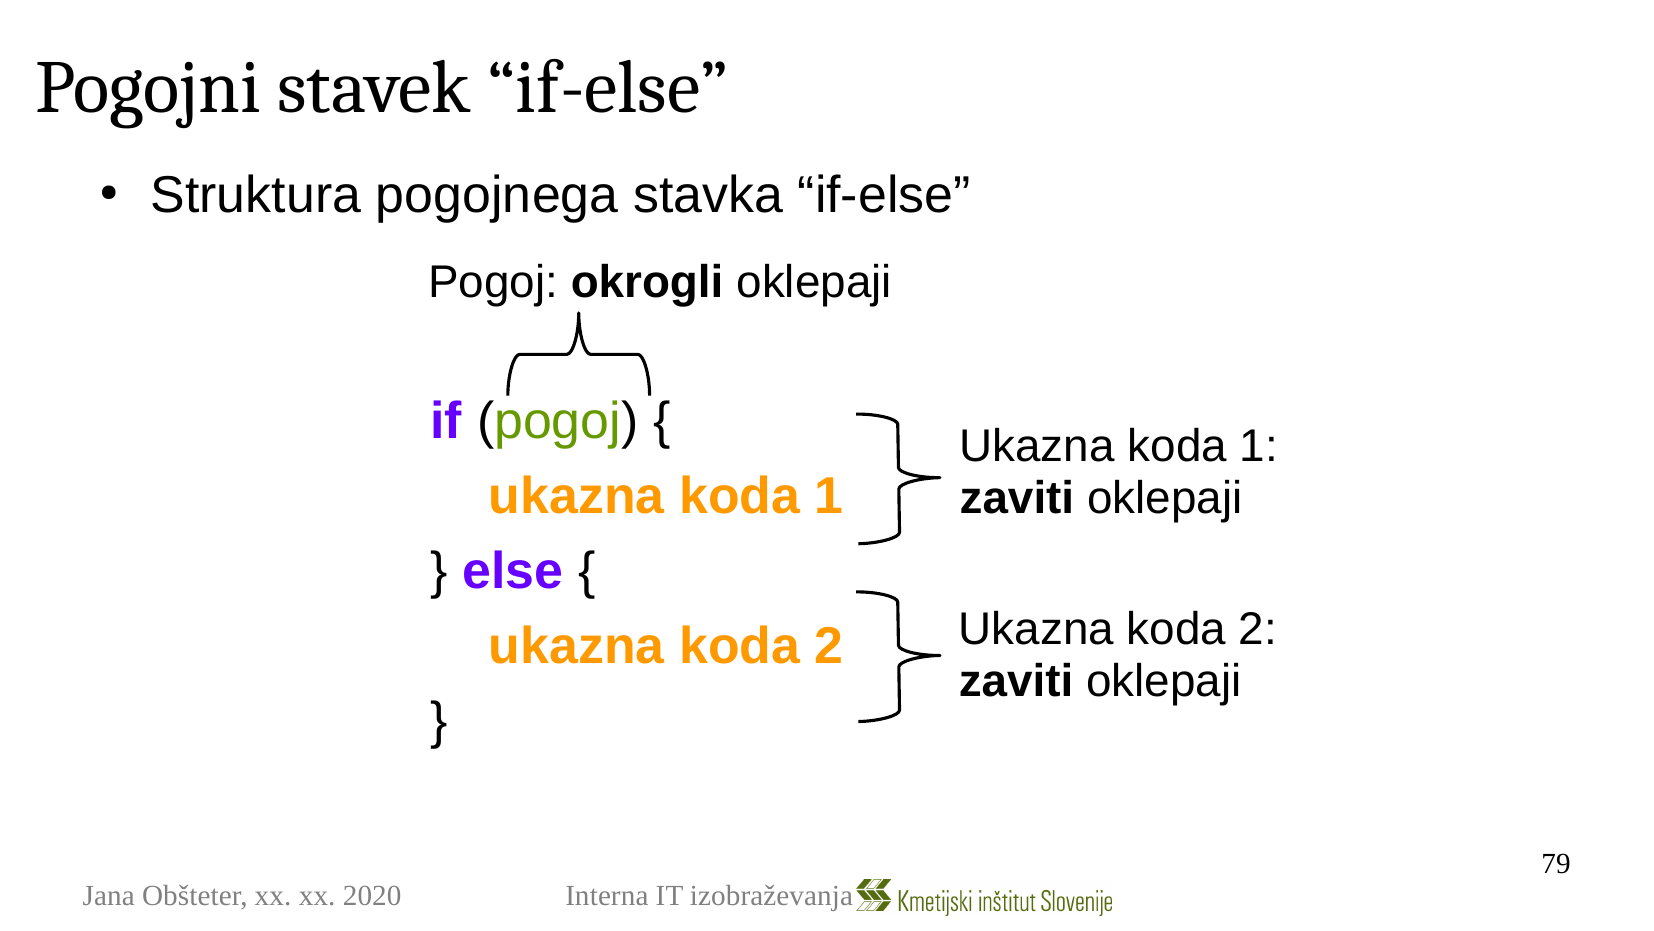

# Pogojni stavek “if-else”
Struktura pogojnega stavka “if-else”
 if (pogoj) {
 ukazna koda 1
 } else {
 ukazna koda 2
 }
Pogoj: okrogli oklepaji
Ukazna koda 1:
zaviti oklepaji
Ukazna koda 2:
zaviti oklepaji
79